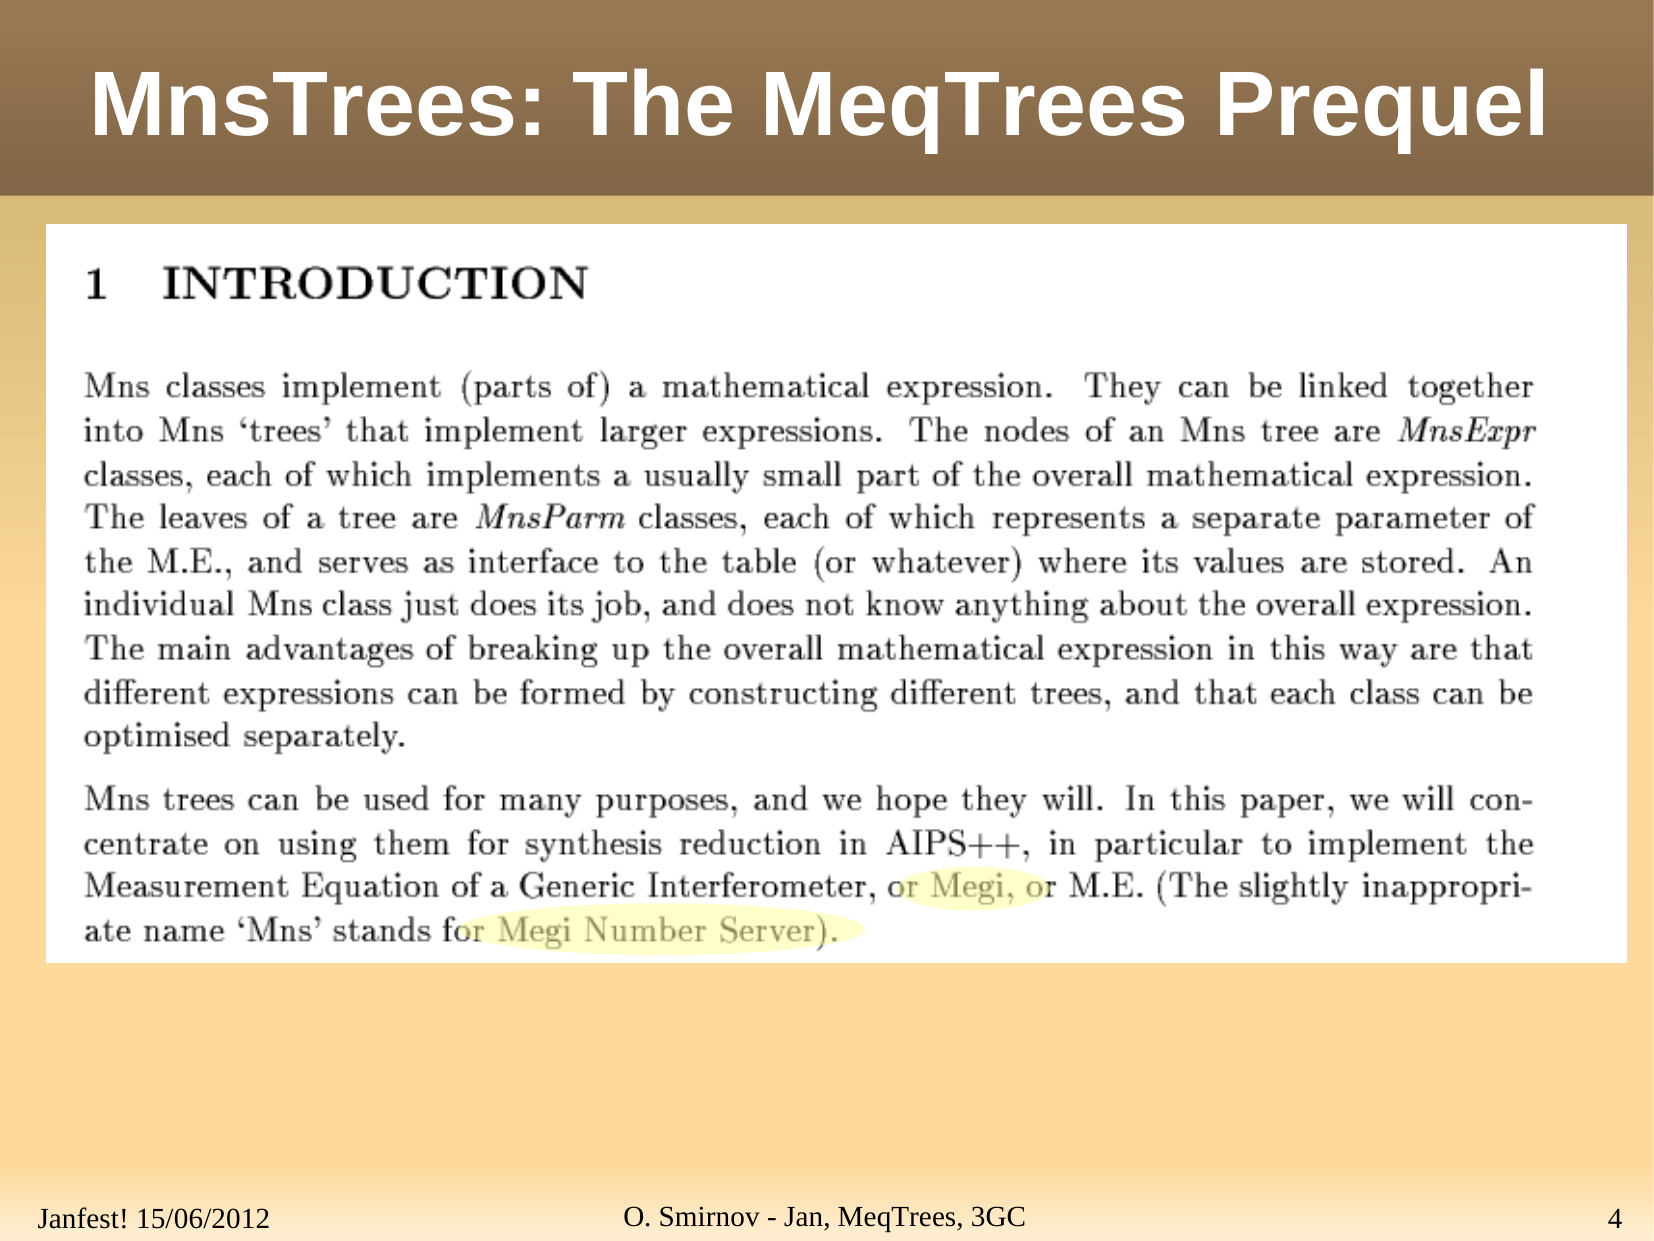

# MnsTrees: The MeqTrees Prequel
O. Smirnov - Jan, MeqTrees, 3GC
Janfest! 15/06/2012
4